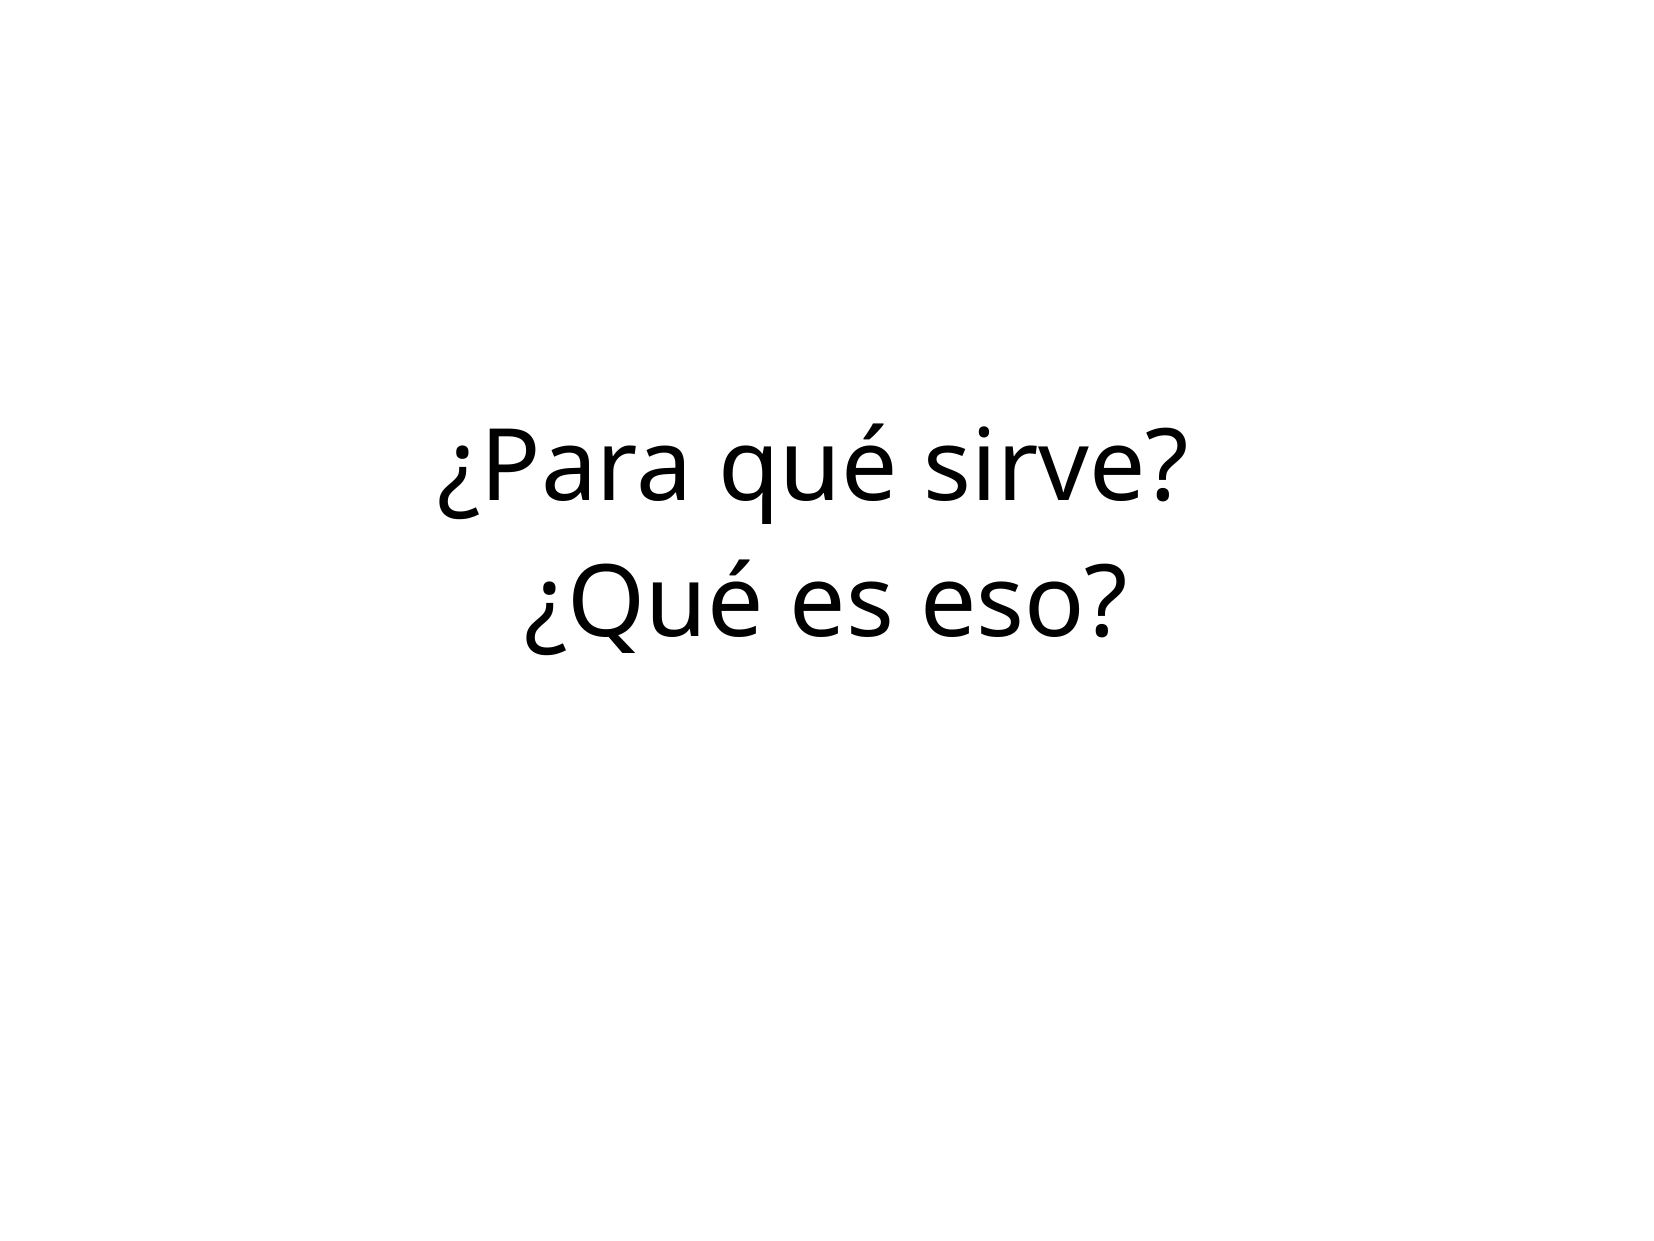

# ¿Para qué sirve?
¿Qué es eso?